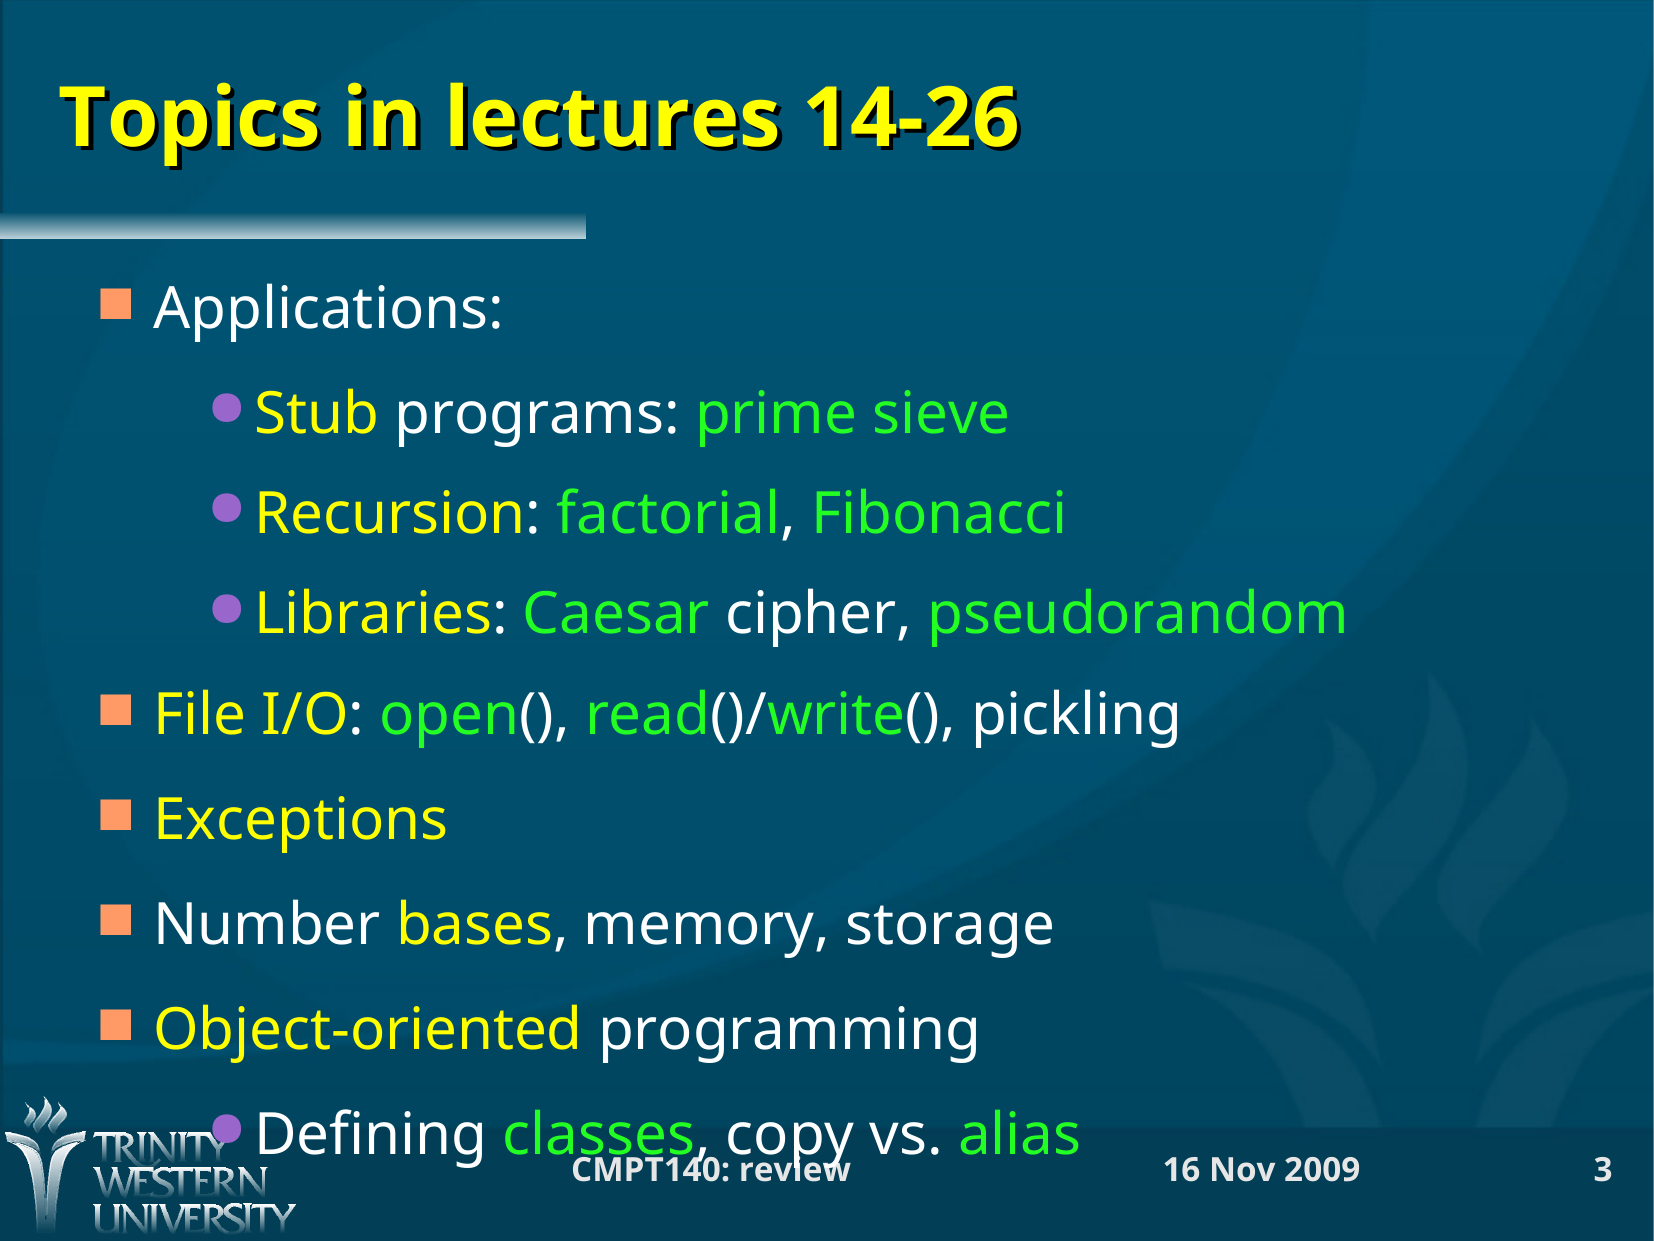

# Topics in lectures 14-26
Applications:
Stub programs: prime sieve
Recursion: factorial, Fibonacci
Libraries: Caesar cipher, pseudorandom
File I/O: open(), read()/write(), pickling
Exceptions
Number bases, memory, storage
Object-oriented programming
Defining classes, copy vs. alias
CMPT140: review
16 Nov 2009
3